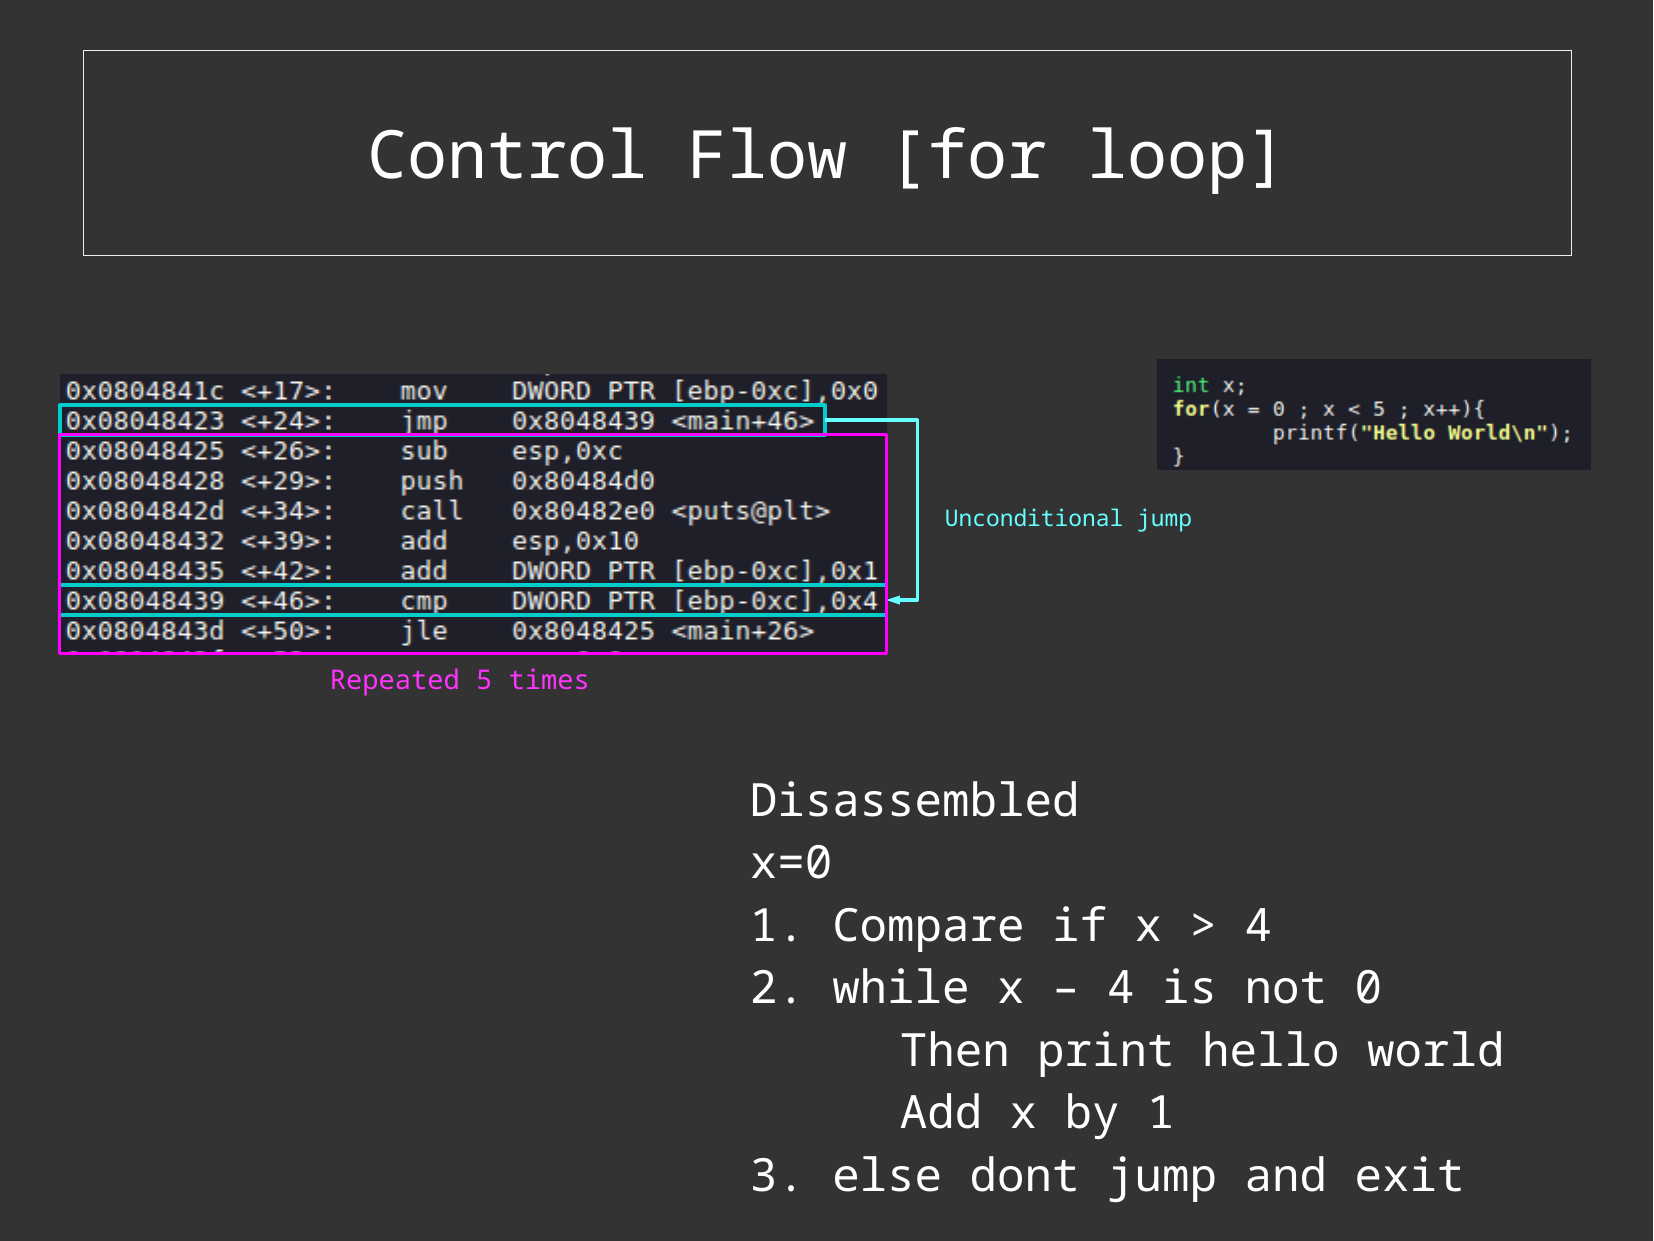

Control Flow [for loop]
Unconditional jump
Repeated 5 times
Disassembled
x=0
1. Compare if x > 4
2. while x – 4 is not 0
		Then print hello world
		Add x by 1
3. else dont jump and exit